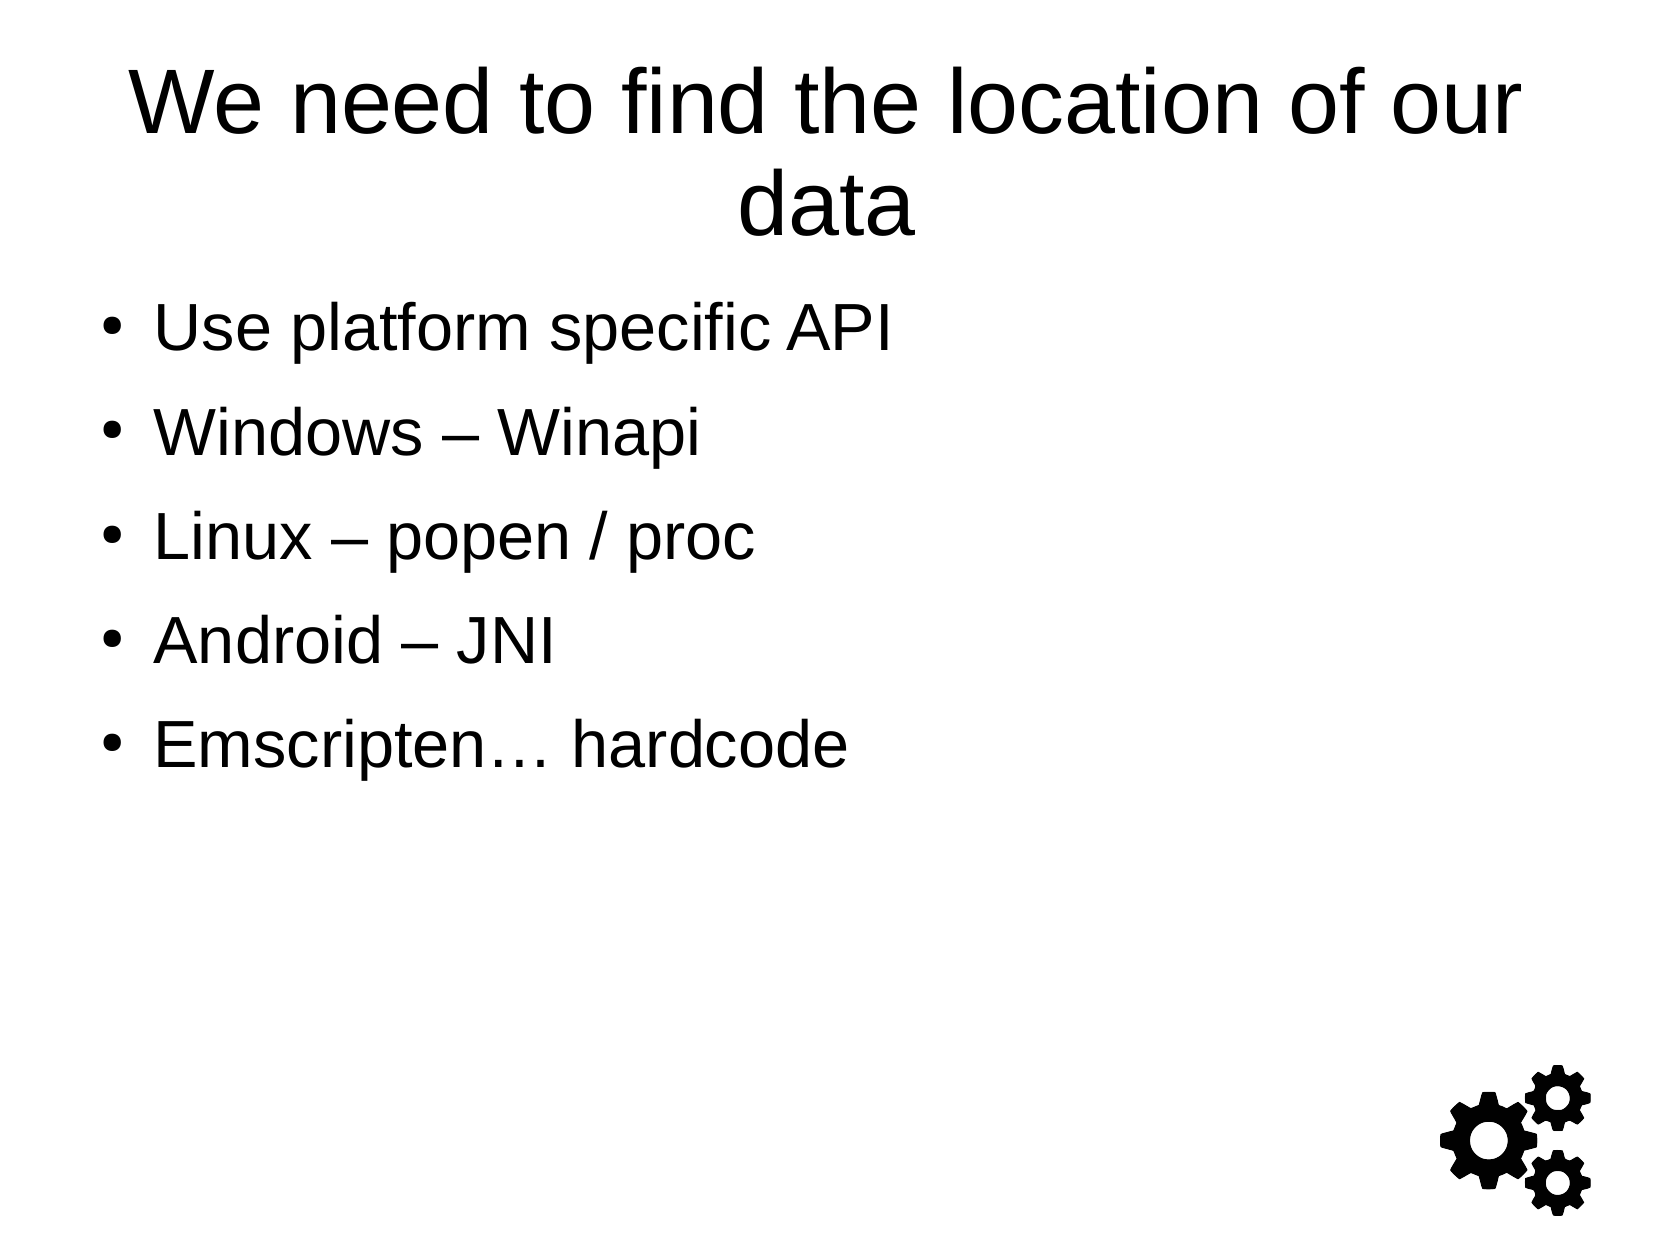

# We need to find the location of our data
Use platform specific API
Windows – Winapi
Linux – popen / proc
Android – JNI
Emscripten… hardcode